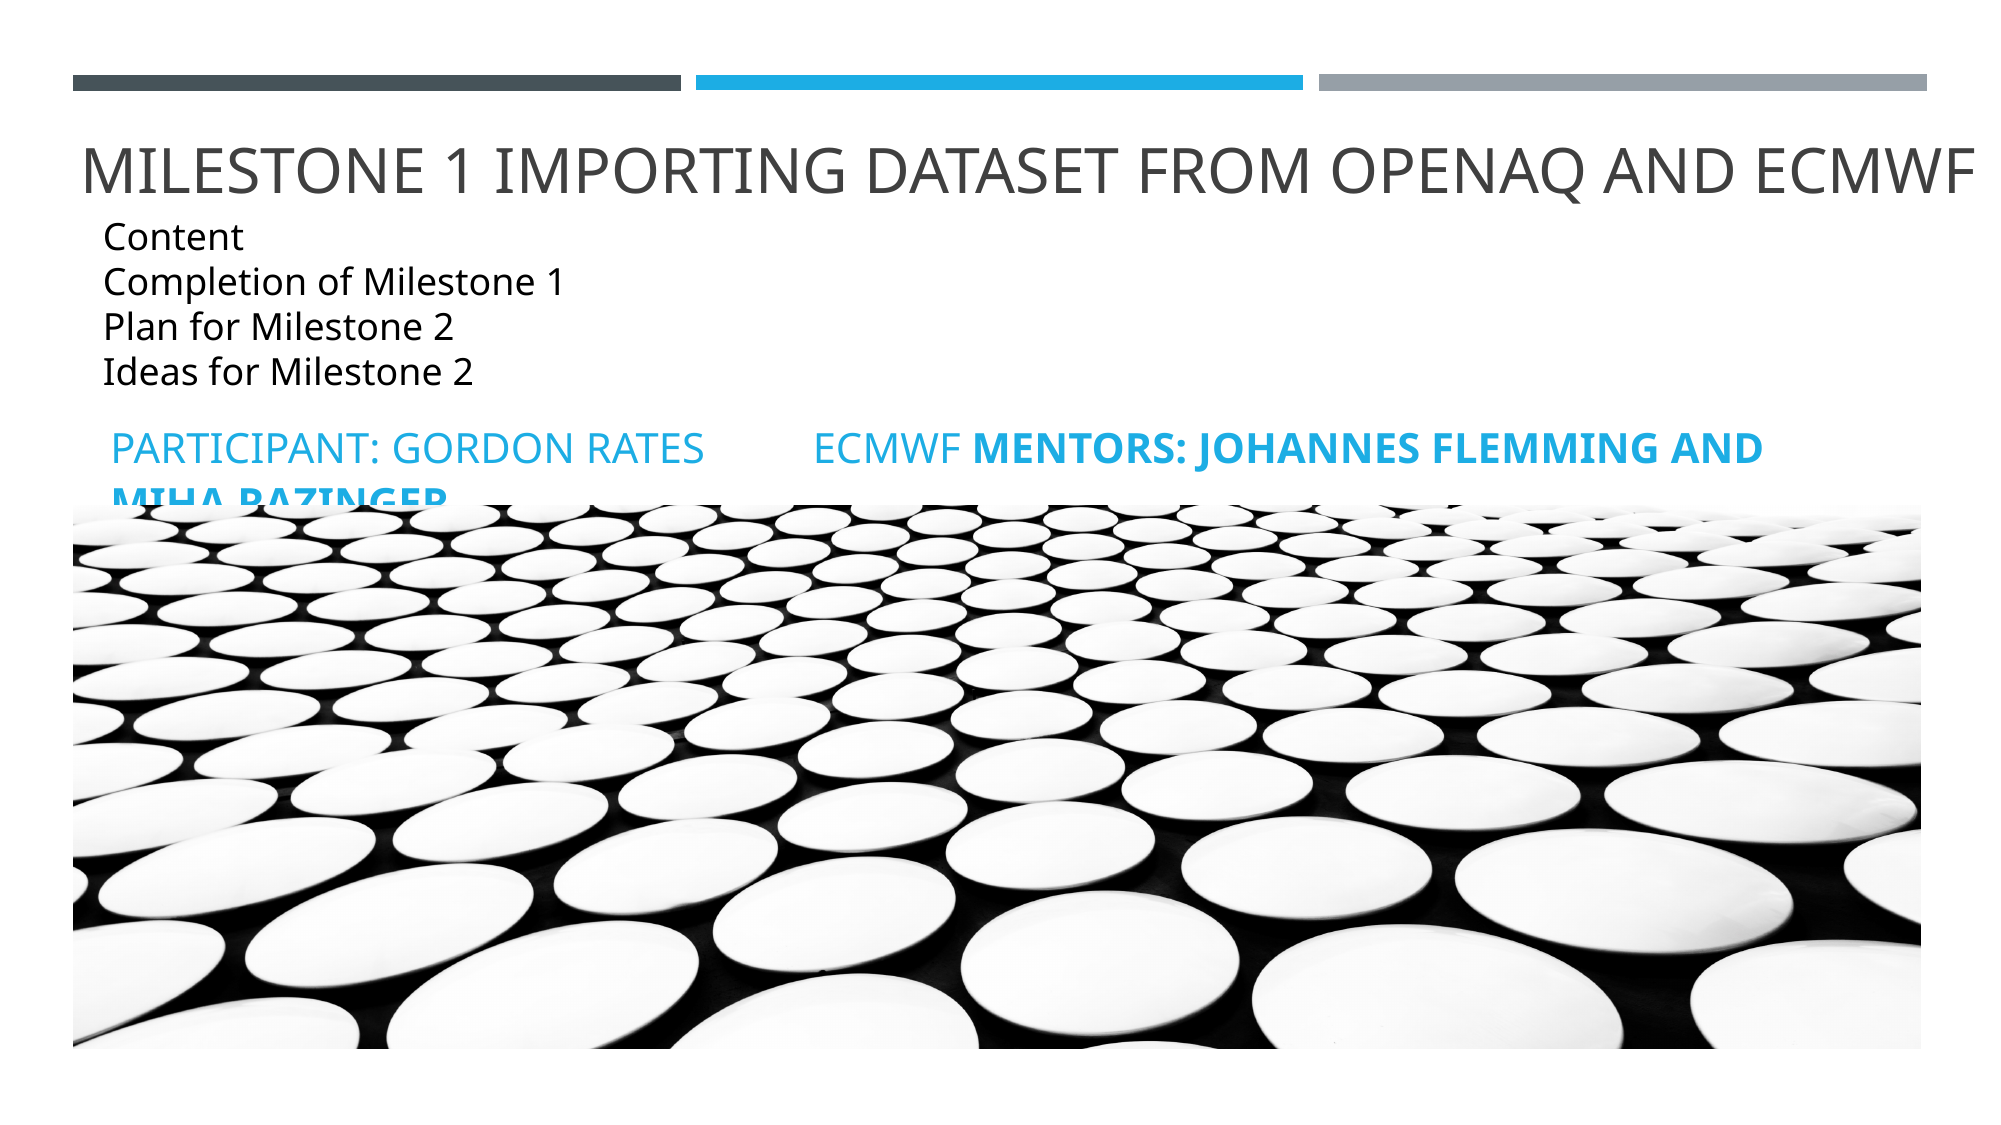

# MilESTONE 1 IMPortING DATASET from OpenAQ and ECMWF
Content
Completion of Milestone 1
Plan for Milestone 2
Ideas for Milestone 2
PARTICIPANT: Gordon RATEs ECMWF Mentors: Johannes Flemming and Miha Razinger